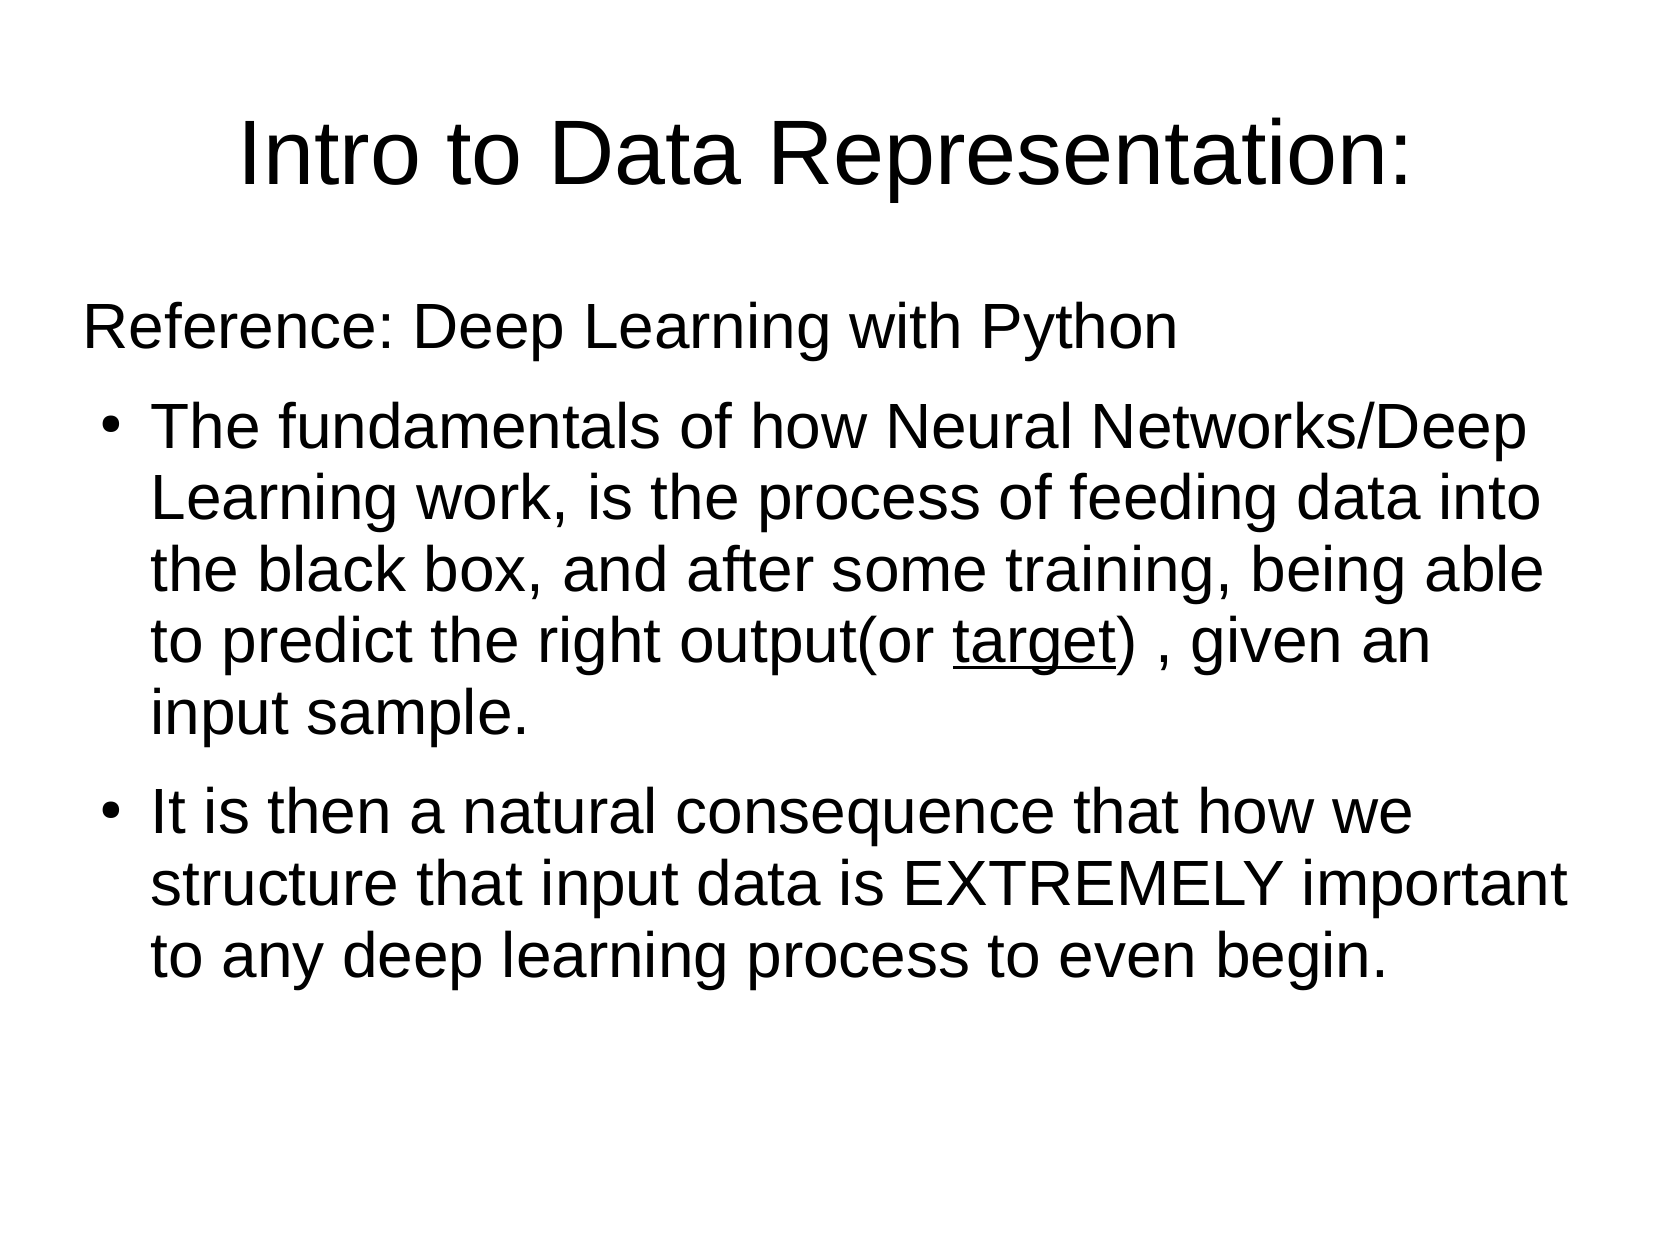

# Intro to Data Representation:
Reference: Deep Learning with Python
The fundamentals of how Neural Networks/Deep Learning work, is the process of feeding data into the black box, and after some training, being able to predict the right output(or target) , given an input sample.
It is then a natural consequence that how we structure that input data is EXTREMELY important to any deep learning process to even begin.